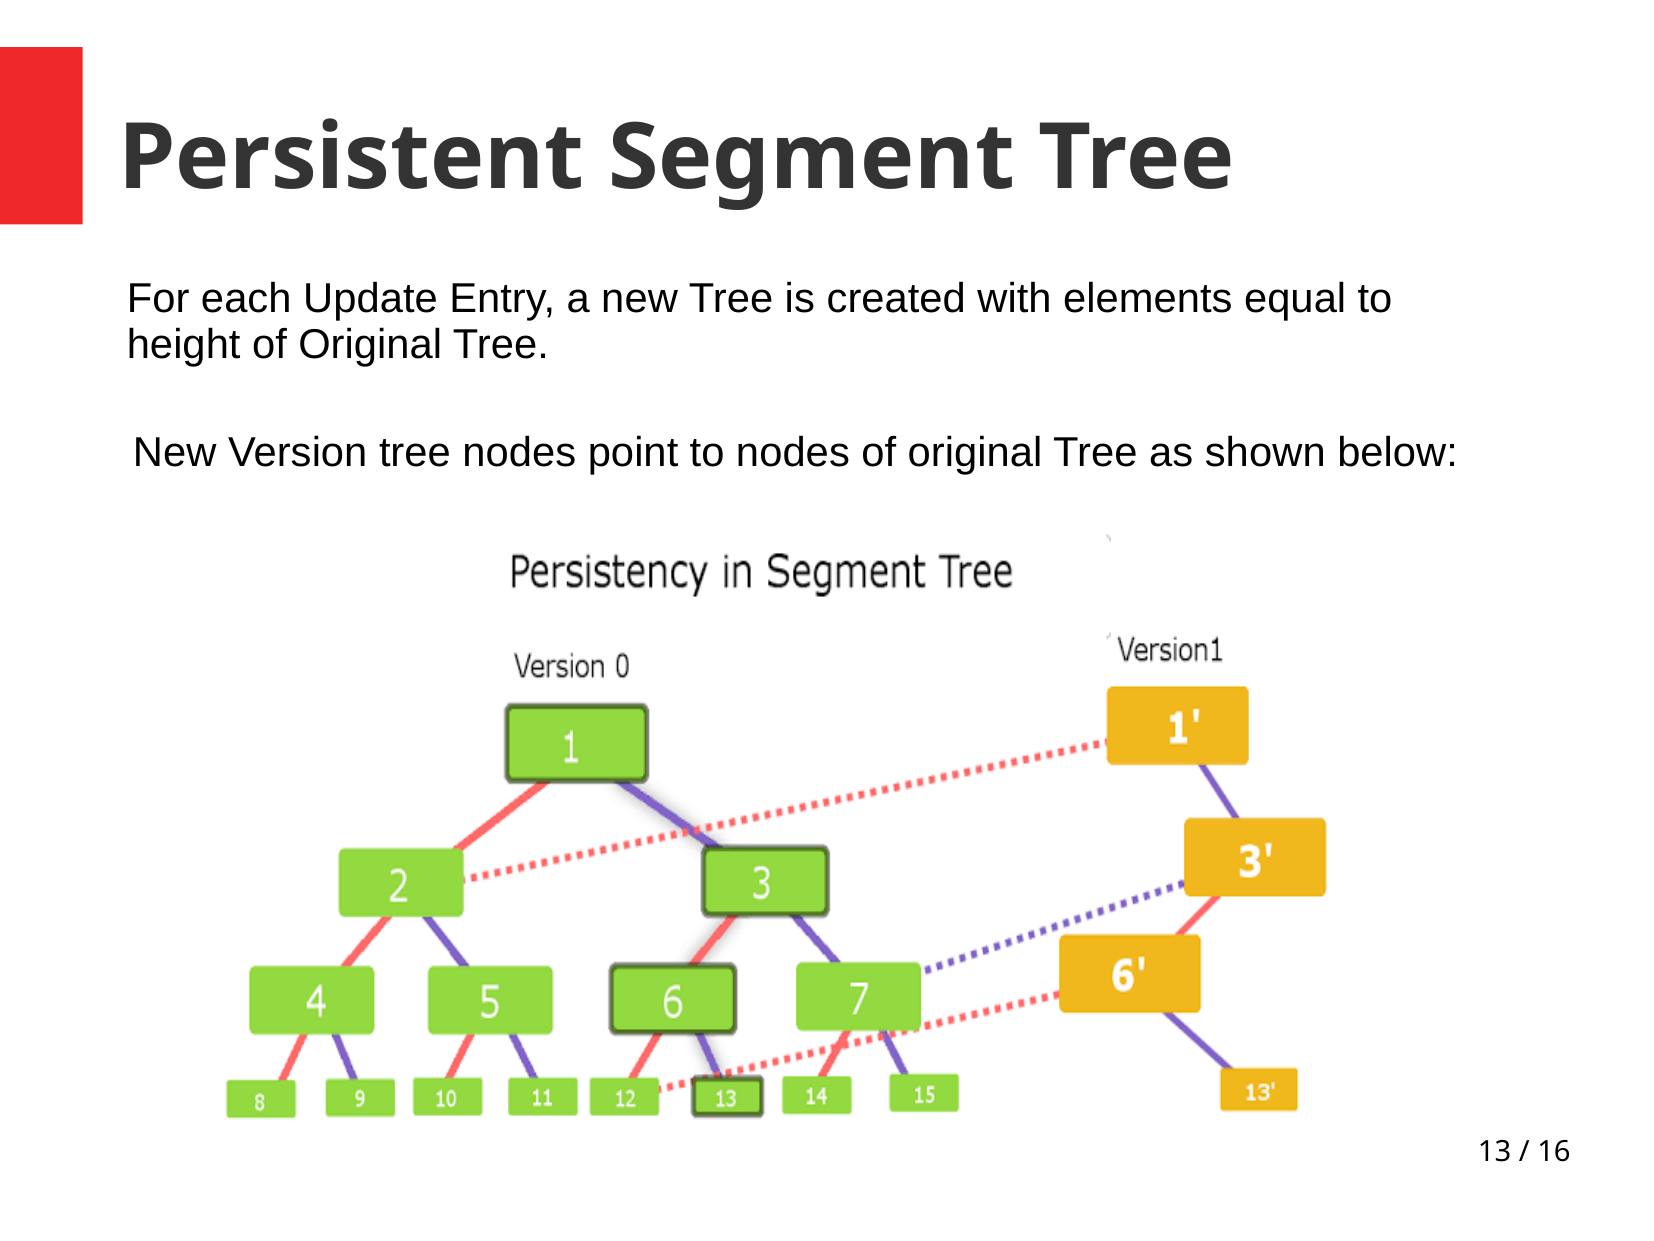

# Persistent Segment Tree
For each Update Entry, a new Tree is created with elements equal to
height of Original Tree.
New Version tree nodes point to nodes of original Tree as shown below:
13